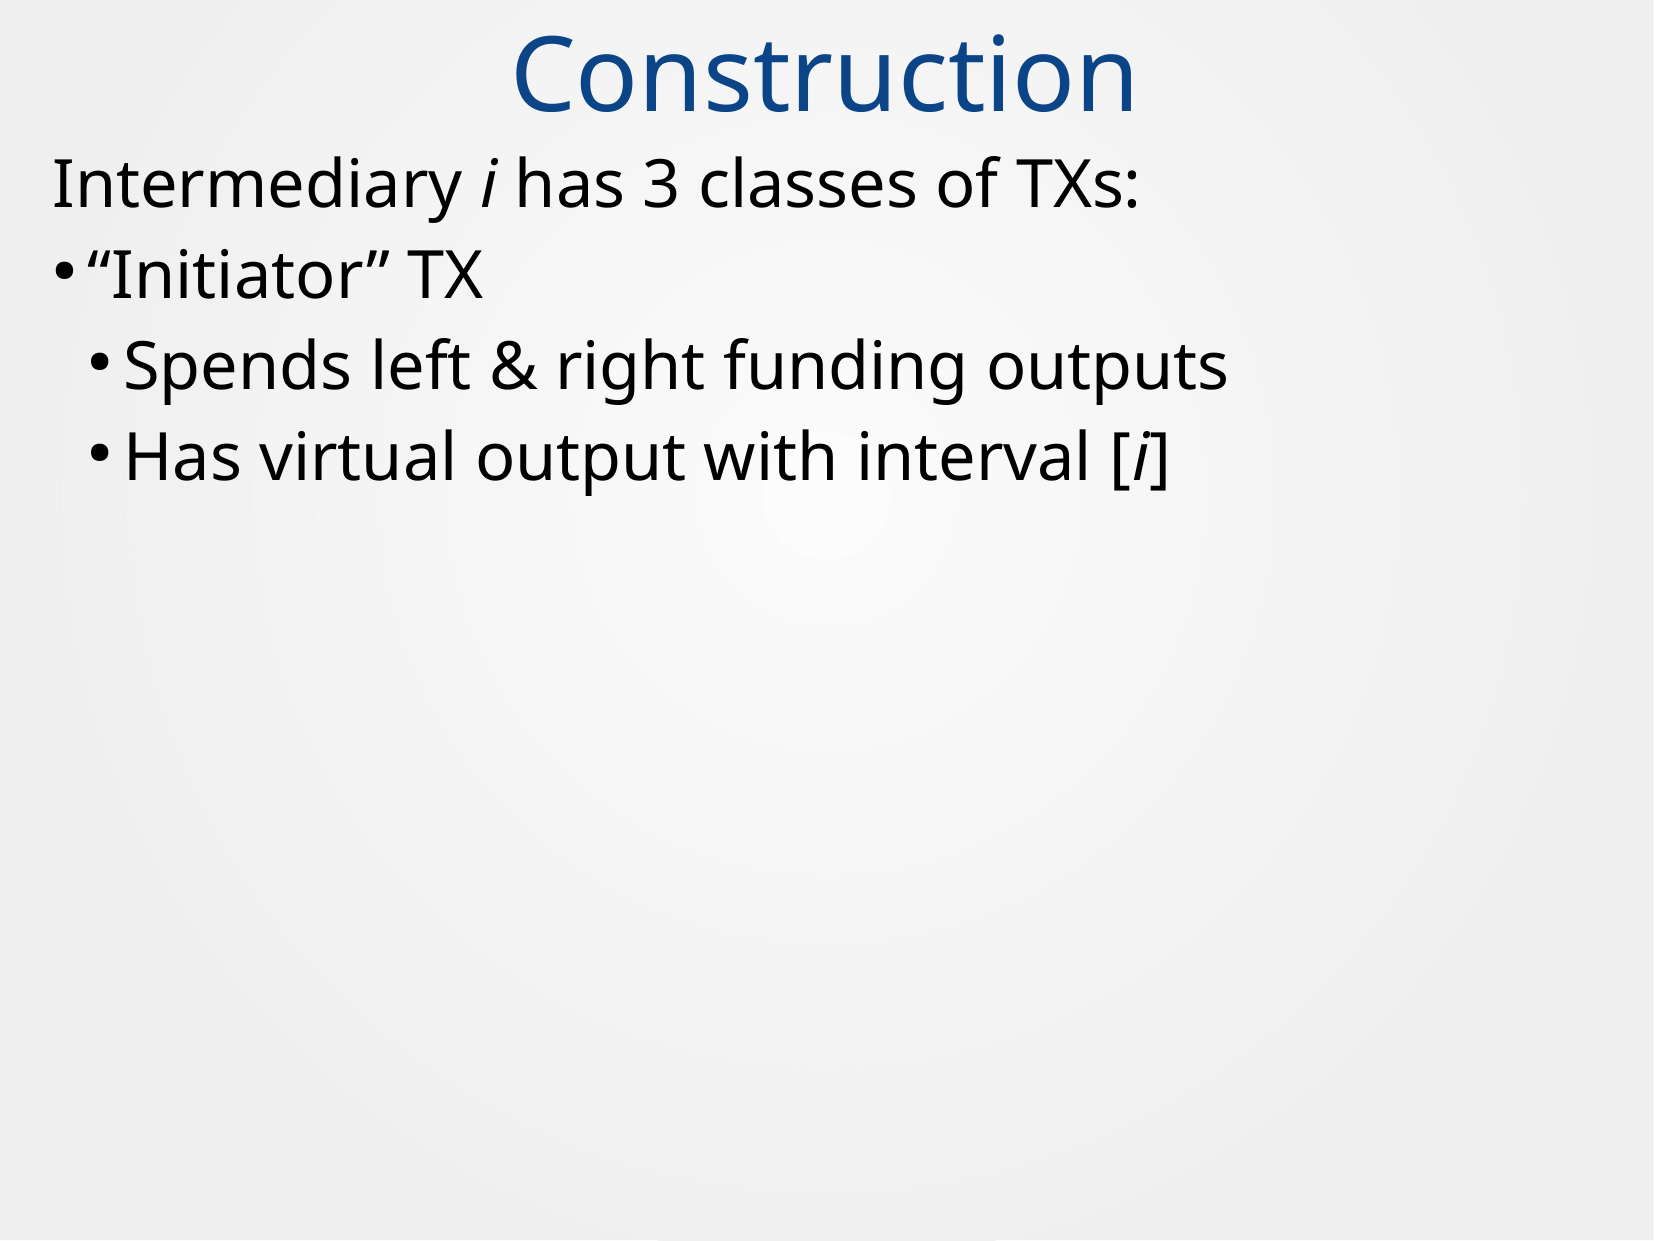

Construction
# Intermediary i has 3 classes of TXs:
“Initiator” TX
Spends left & right funding outputs
Has virtual output with interval [i]